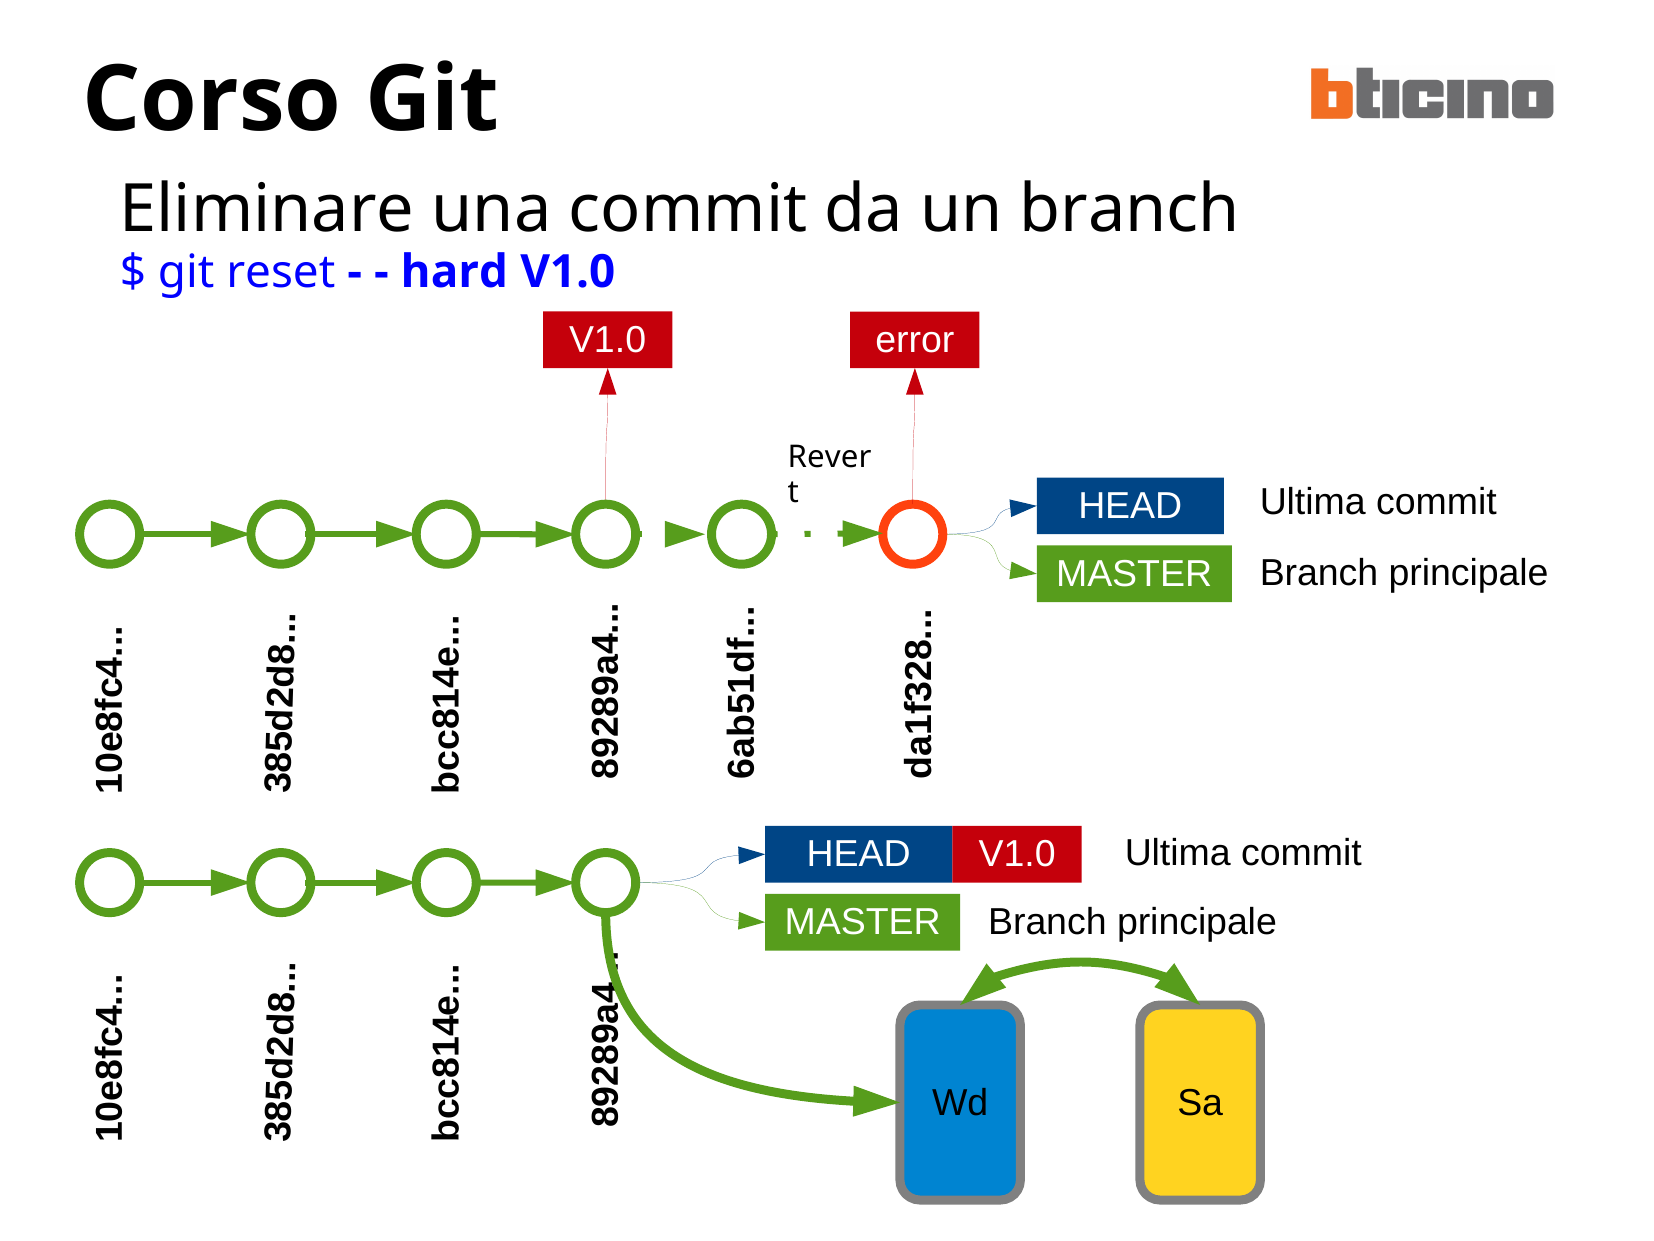

# Corso Git
Eliminare una commit da un branch
$ git reset - - hard V1.0
V1.0
error
Revert
Ultima commit
HEAD
Branch principale
MASTER
89289a4...
6ab51df...
da1f328...
10e8fc4...
385d2d8...
bcc814e...
Ultima commit
HEAD
V1.0
Branch principale
MASTER
Wd
Sa
89289a4...
10e8fc4...
385d2d8...
bcc814e...